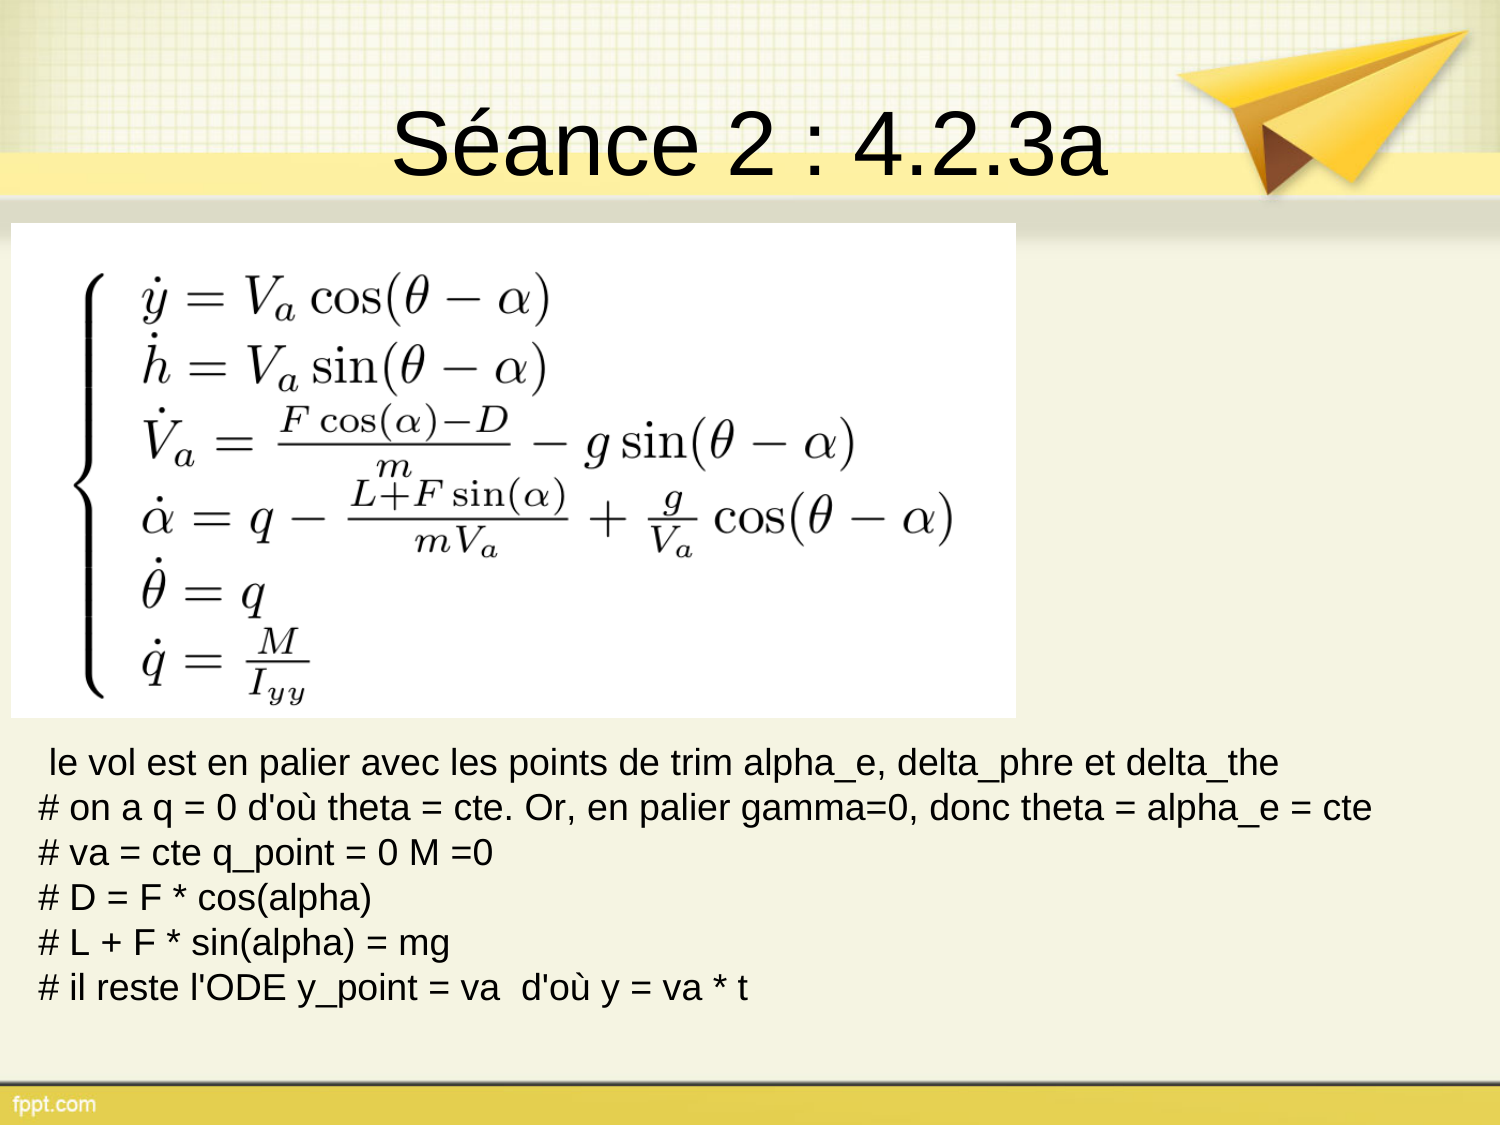

# Séance 2 : 4.2.3a
 le vol est en palier avec les points de trim alpha_e, delta_phre et delta_the
# on a q = 0 d'où theta = cte. Or, en palier gamma=0, donc theta = alpha_e = cte
# va = cte q_point = 0 M =0
# D = F * cos(alpha)
# L + F * sin(alpha) = mg
# il reste l'ODE y_point = va d'où y = va * t